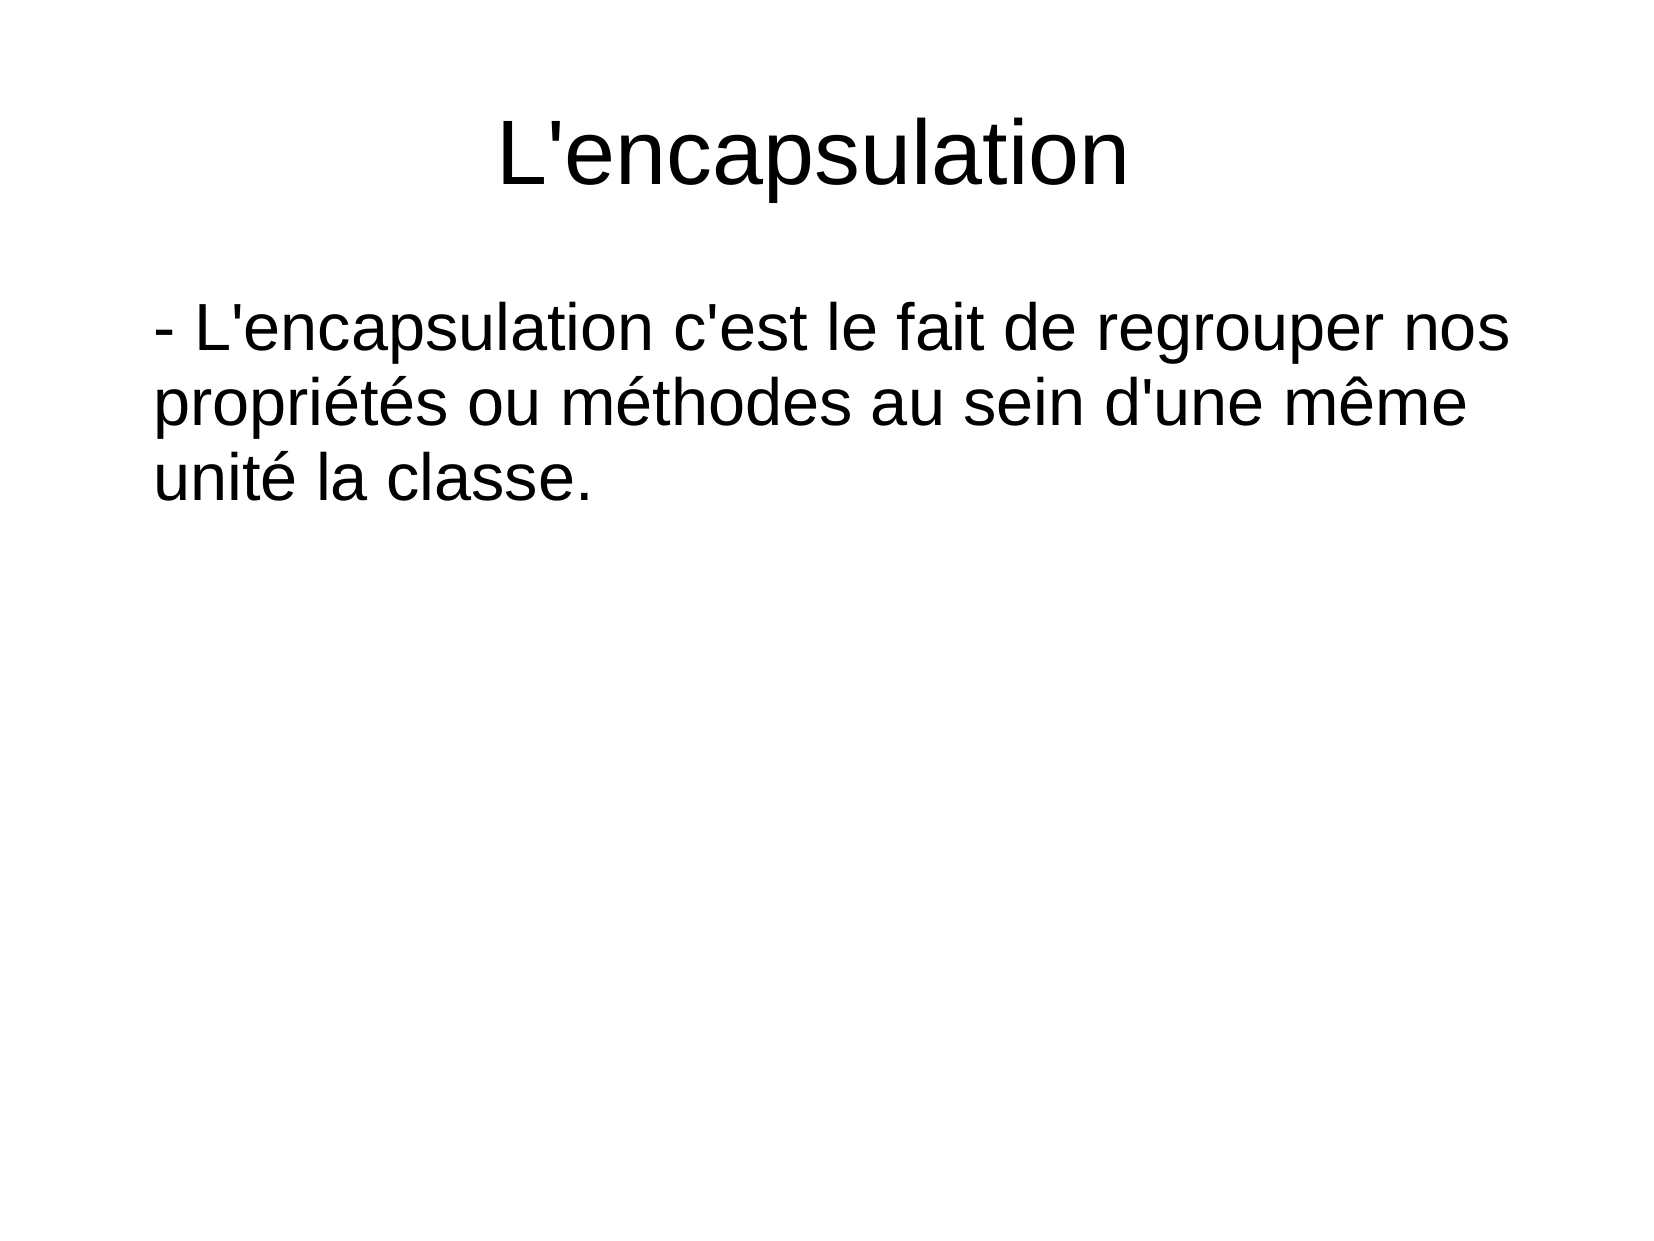

# L'encapsulation
- L'encapsulation c'est le fait de regrouper nos propriétés ou méthodes au sein d'une même unité la classe.